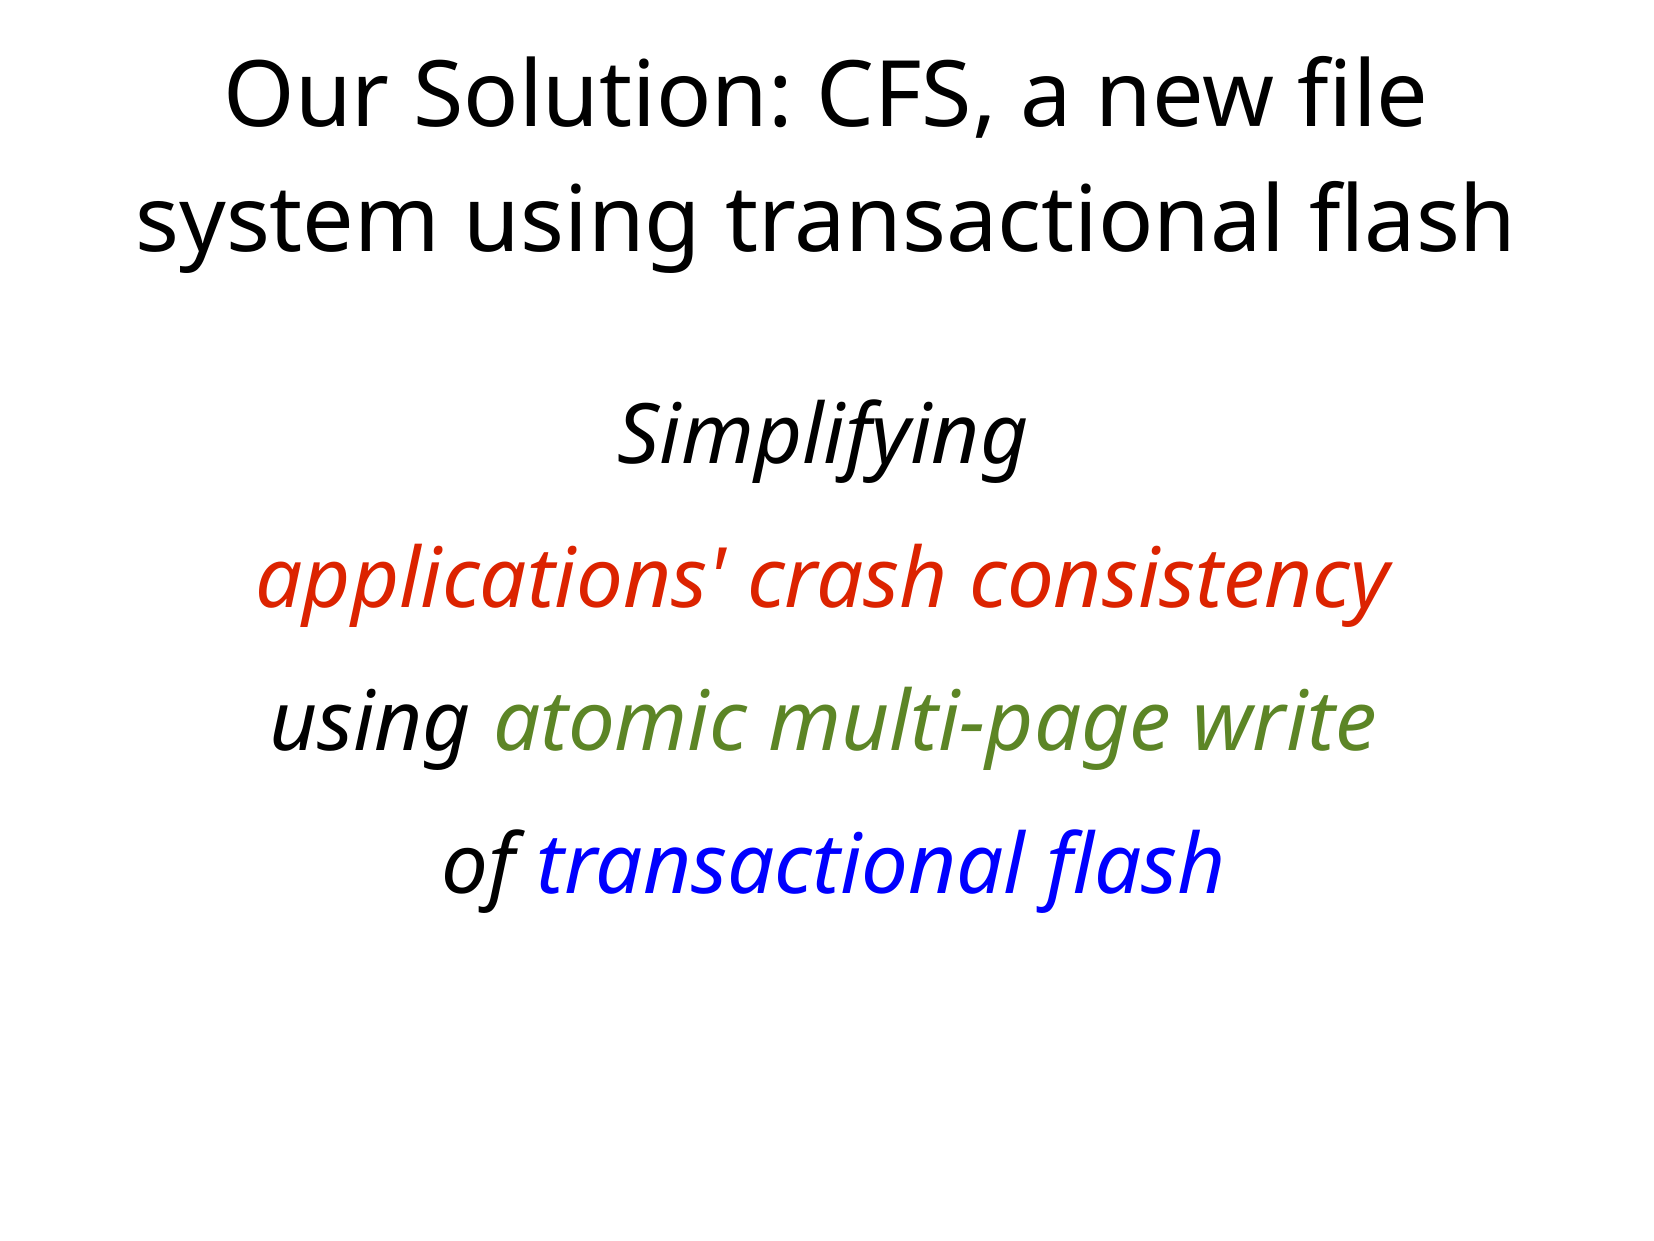

# Our Solution: CFS, a new file system using transactional flash
Simplifying
applications' crash consistency
using atomic multi-page write
of transactional flash